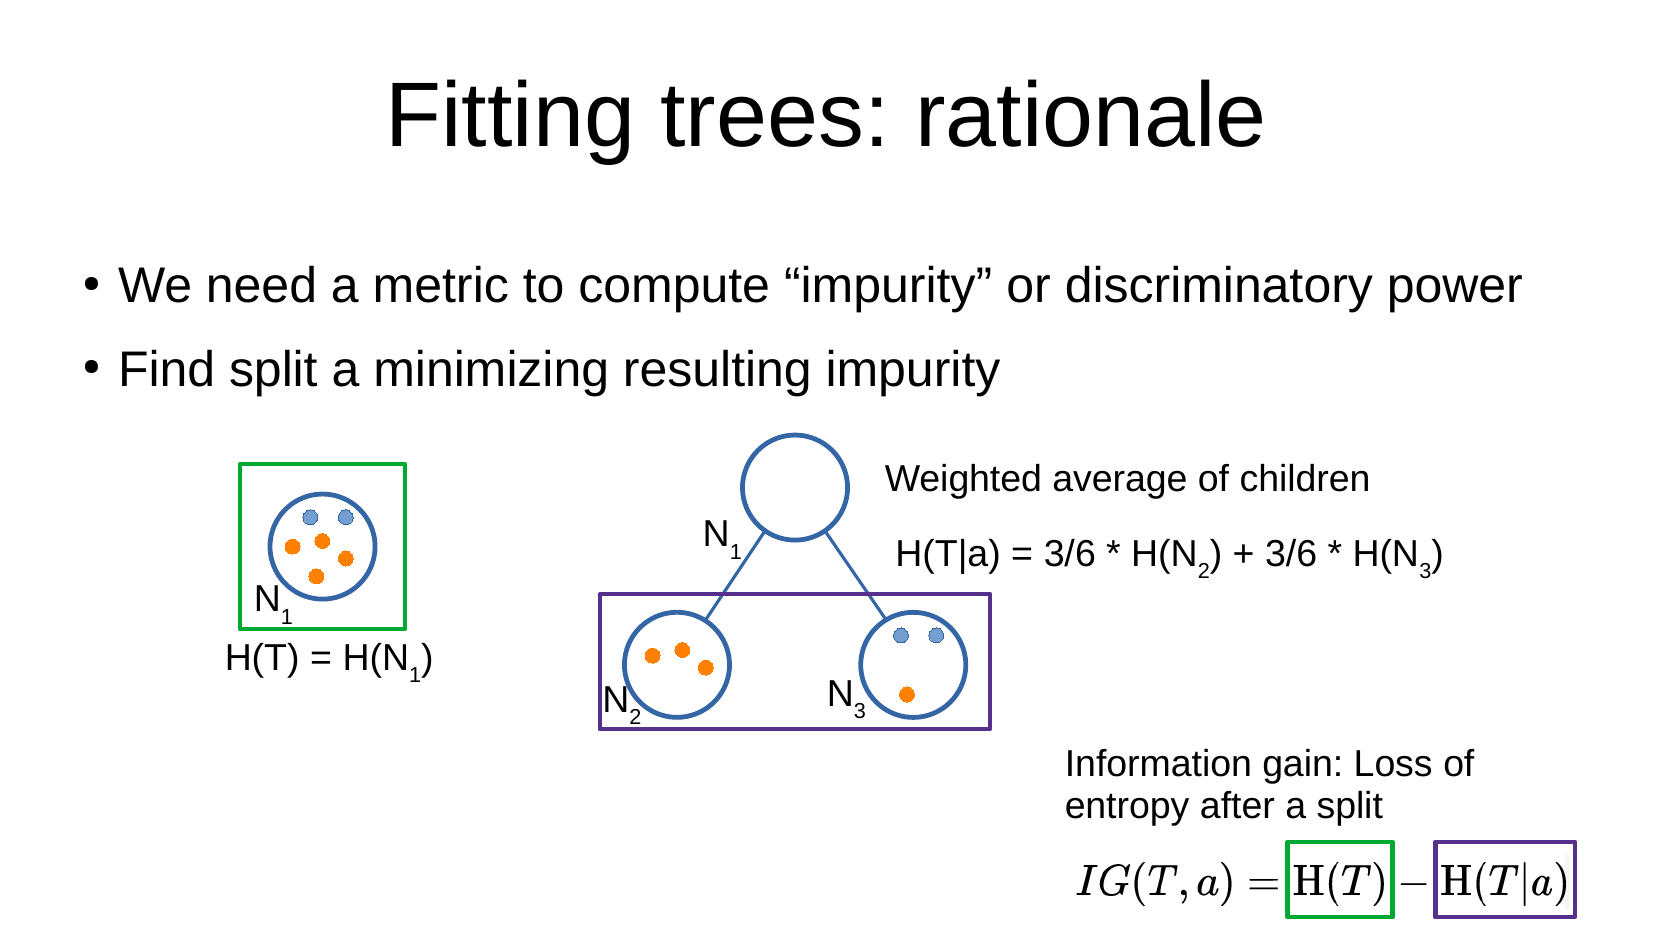

# Fitting trees: rationale
We need a metric to compute “impurity” or discriminatory power
Find split a minimizing resulting impurity
Weighted average of children
N1
H(T|a) = 3/6 * H(N2) + 3/6 * H(N3)
N1
H(T) = H(N1)
N3
N2
Information gain: Loss of entropy after a split